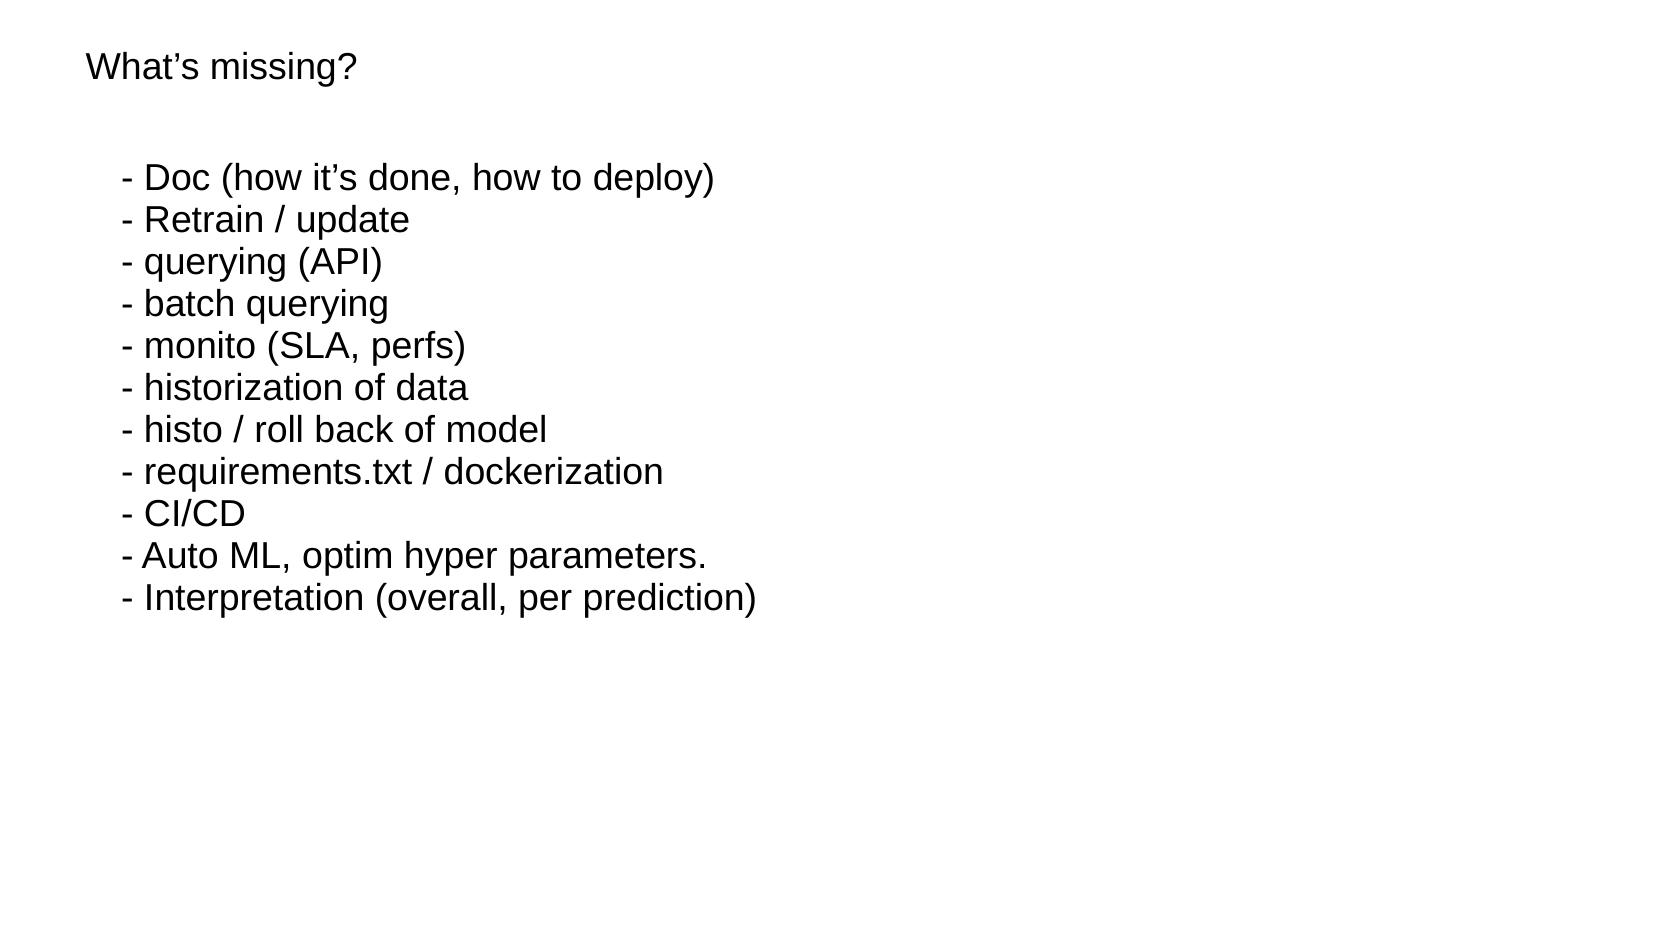

What’s missing?
- Doc (how it’s done, how to deploy)
- Retrain / update
- querying (API)
- batch querying
- monito (SLA, perfs)
- historization of data
- histo / roll back of model
- requirements.txt / dockerization
- CI/CD
- Auto ML, optim hyper parameters.
- Interpretation (overall, per prediction)